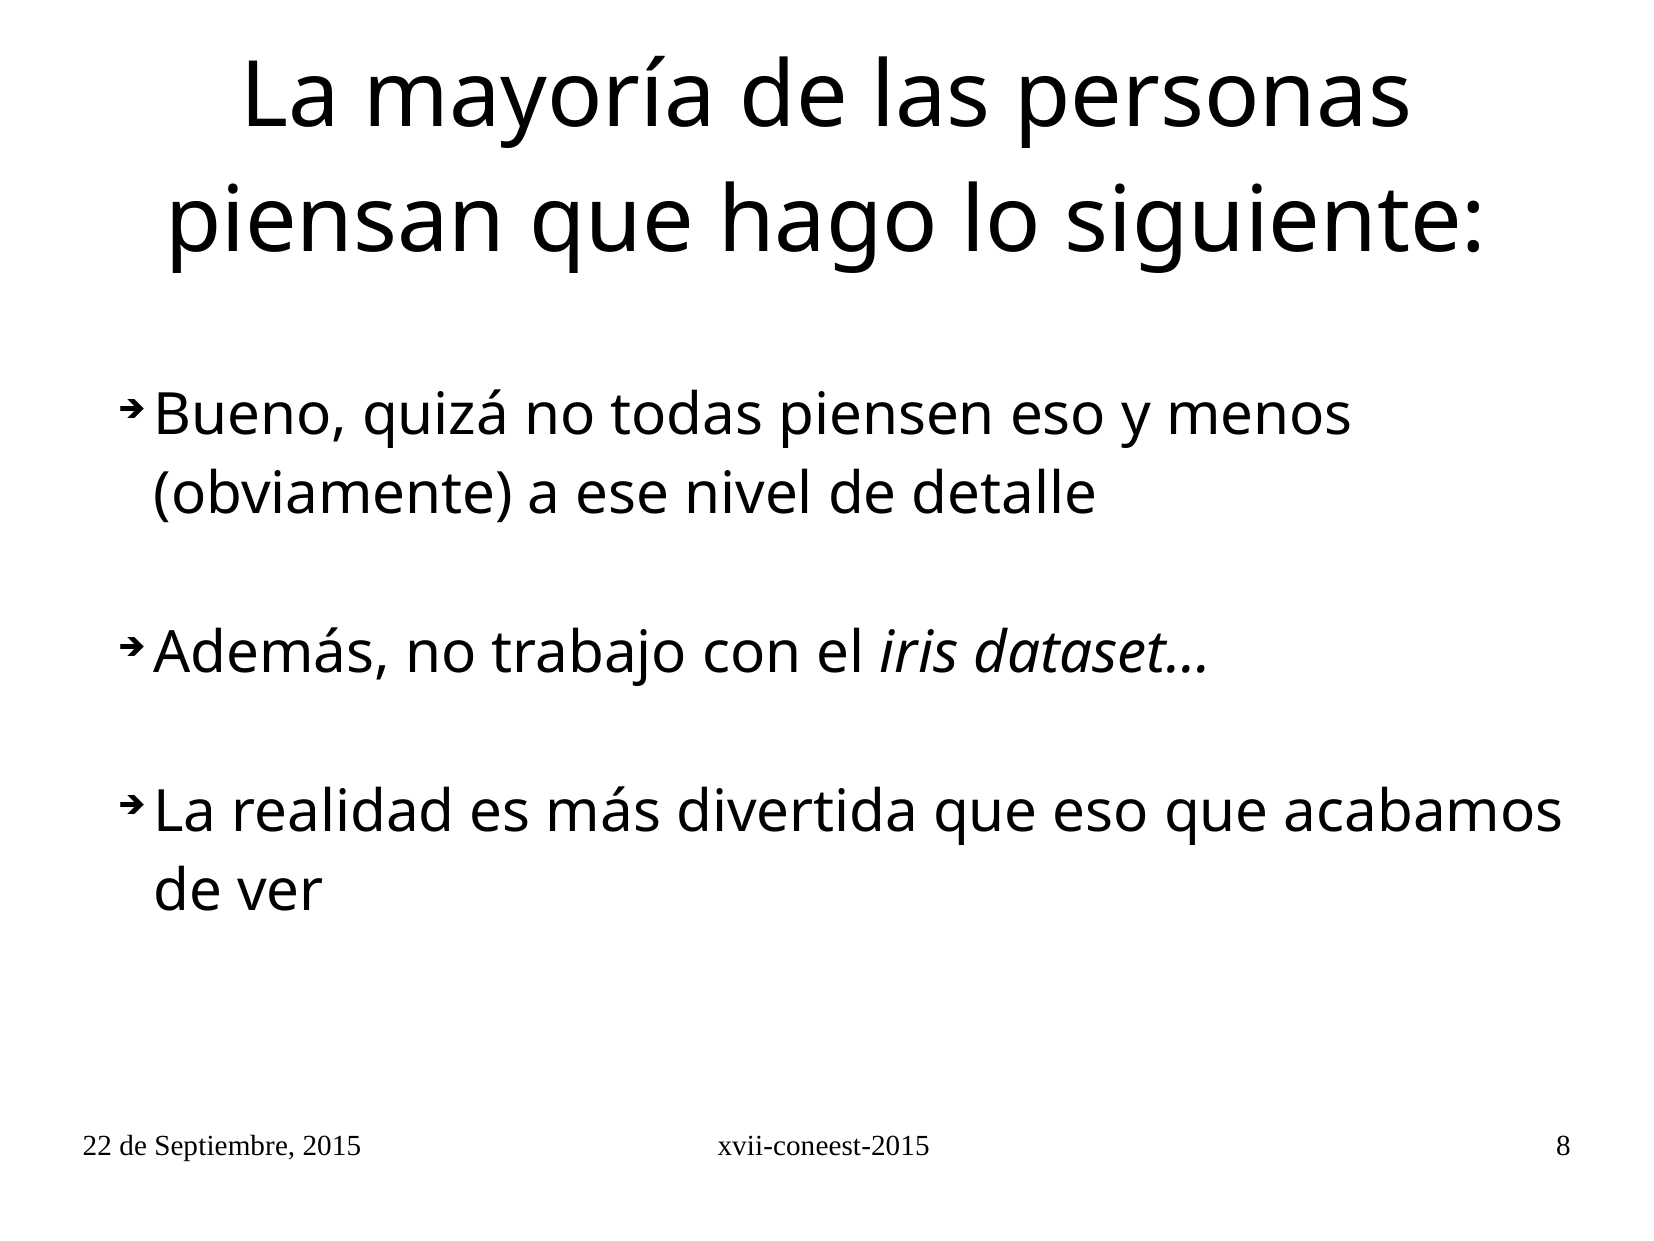

La mayoría de las personas piensan que hago lo siguiente:
# Bueno, quizá no todas piensen eso y menos (obviamente) a ese nivel de detalle
Además, no trabajo con el iris dataset…
La realidad es más divertida que eso que acabamos de ver
22 de Septiembre, 2015
xvii-coneest-2015
8